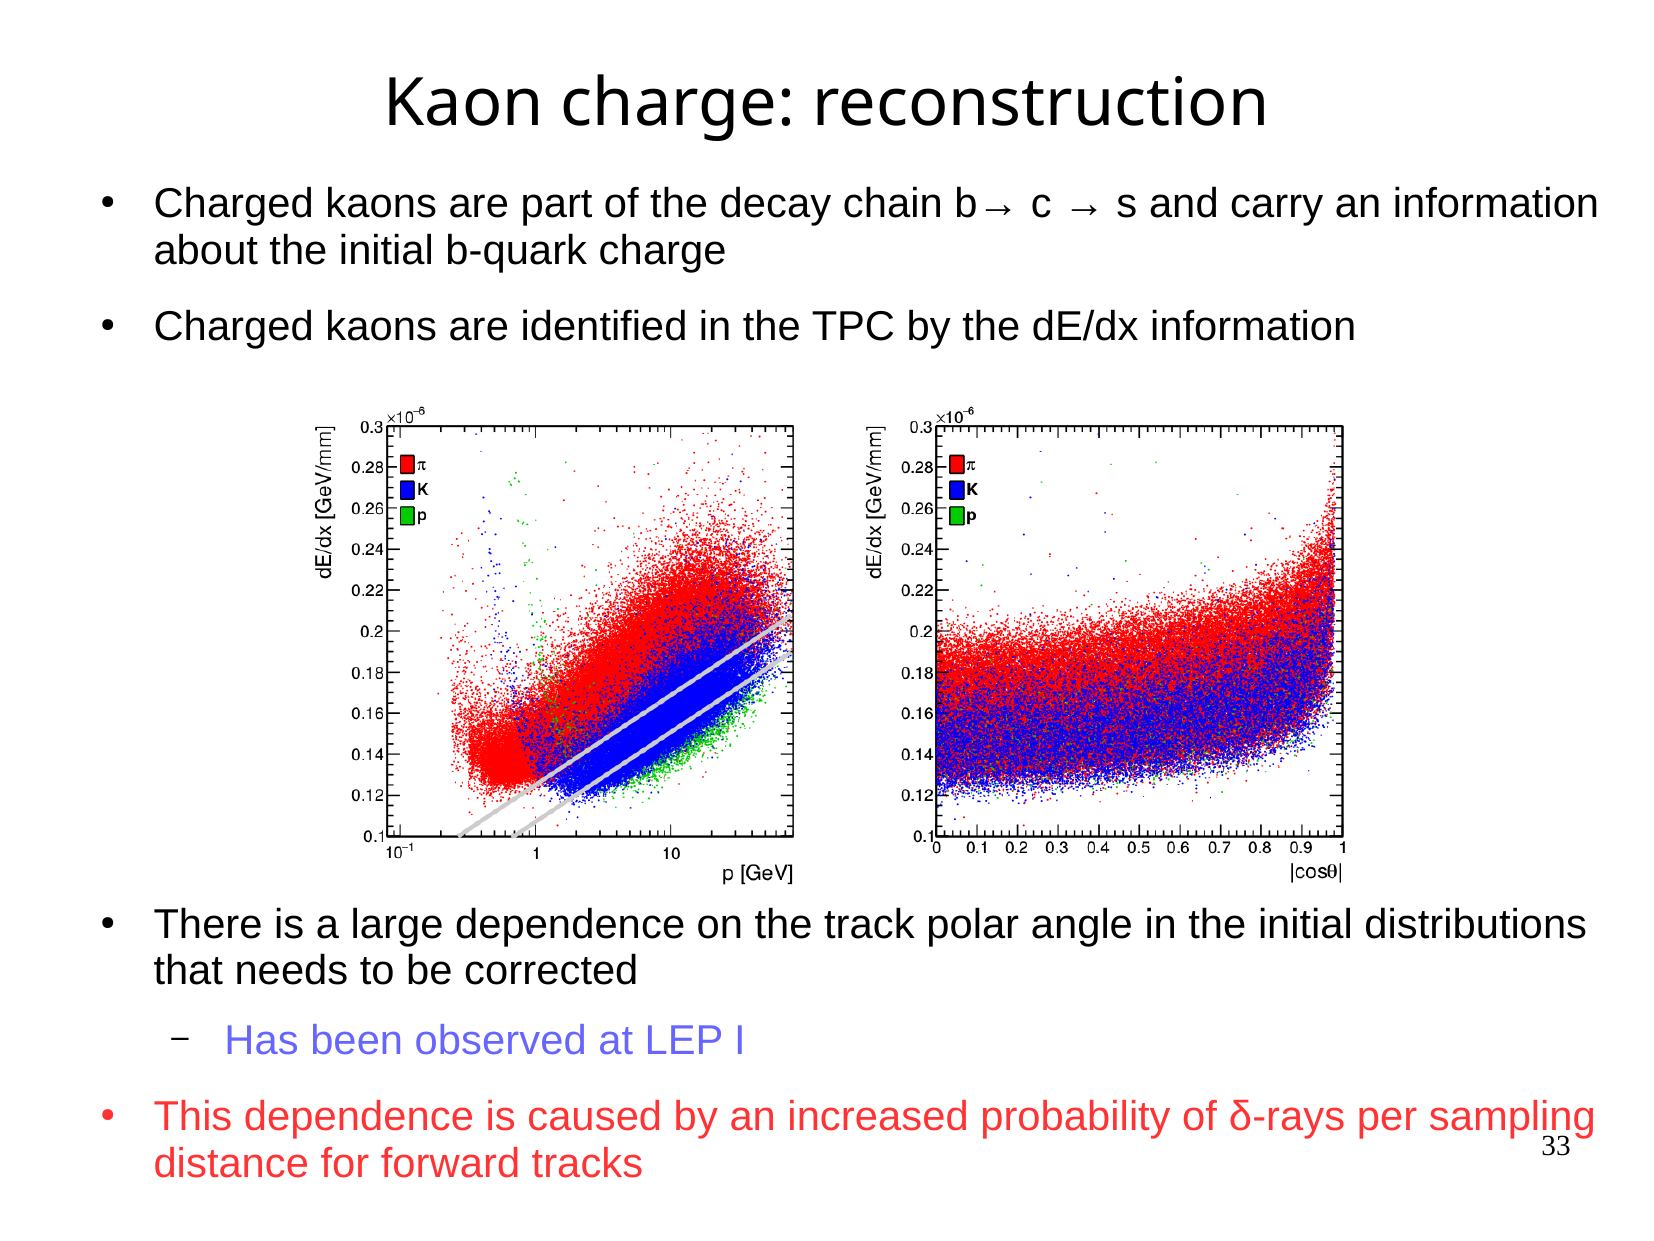

# Kaon charge: reconstruction
Charged kaons are part of the decay chain b→ c → s and carry an information about the initial b-quark charge
Charged kaons are identified in the TPC by the dE/dx information
There is a large dependence on the track polar angle in the initial distributions that needs to be corrected
Has been observed at LEP I
This dependence is caused by an increased probability of δ-rays per sampling distance for forward tracks
33